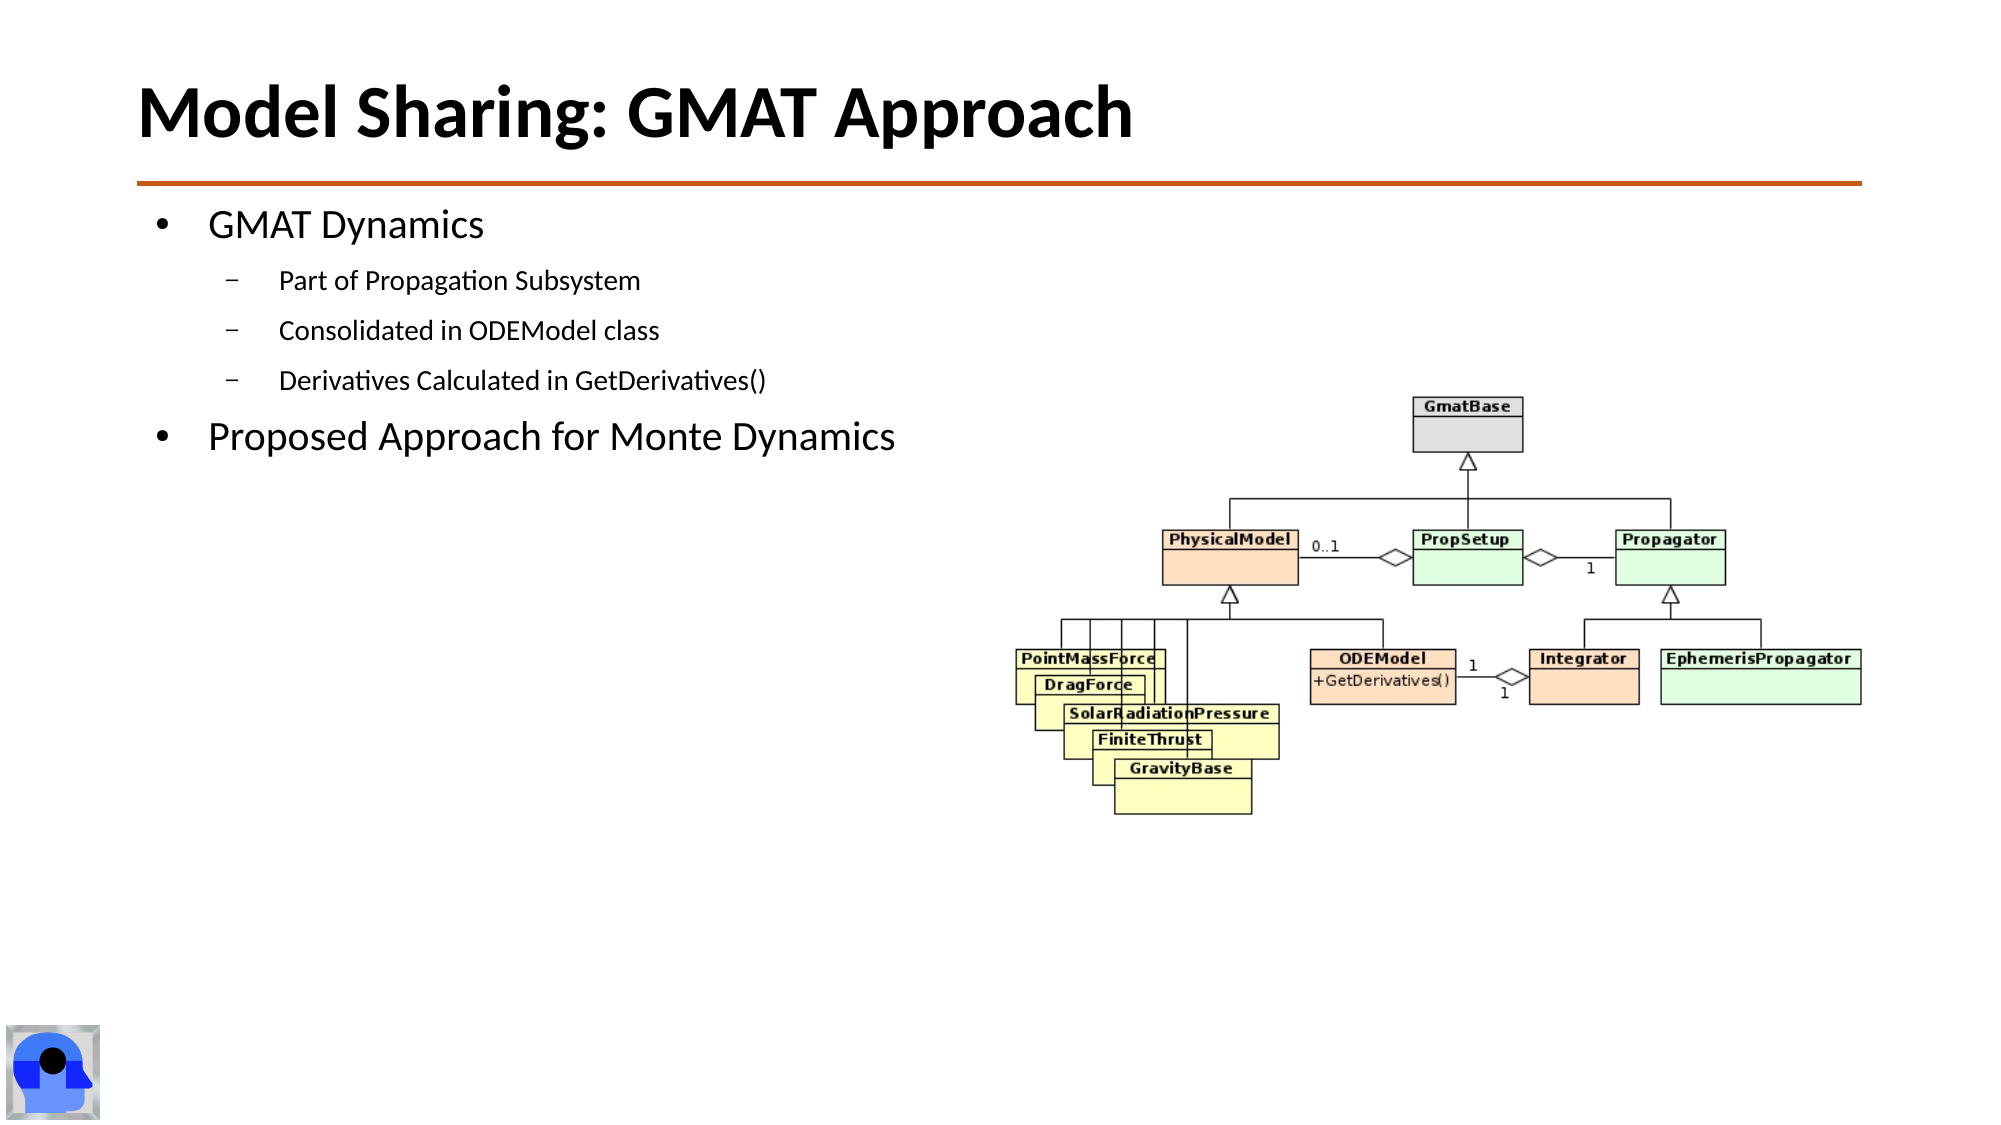

# Model Sharing: GMAT Approach
GMAT Dynamics
Part of Propagation Subsystem
Consolidated in ODEModel class
Derivatives Calculated in GetDerivatives()
Proposed Approach for Monte Dynamics